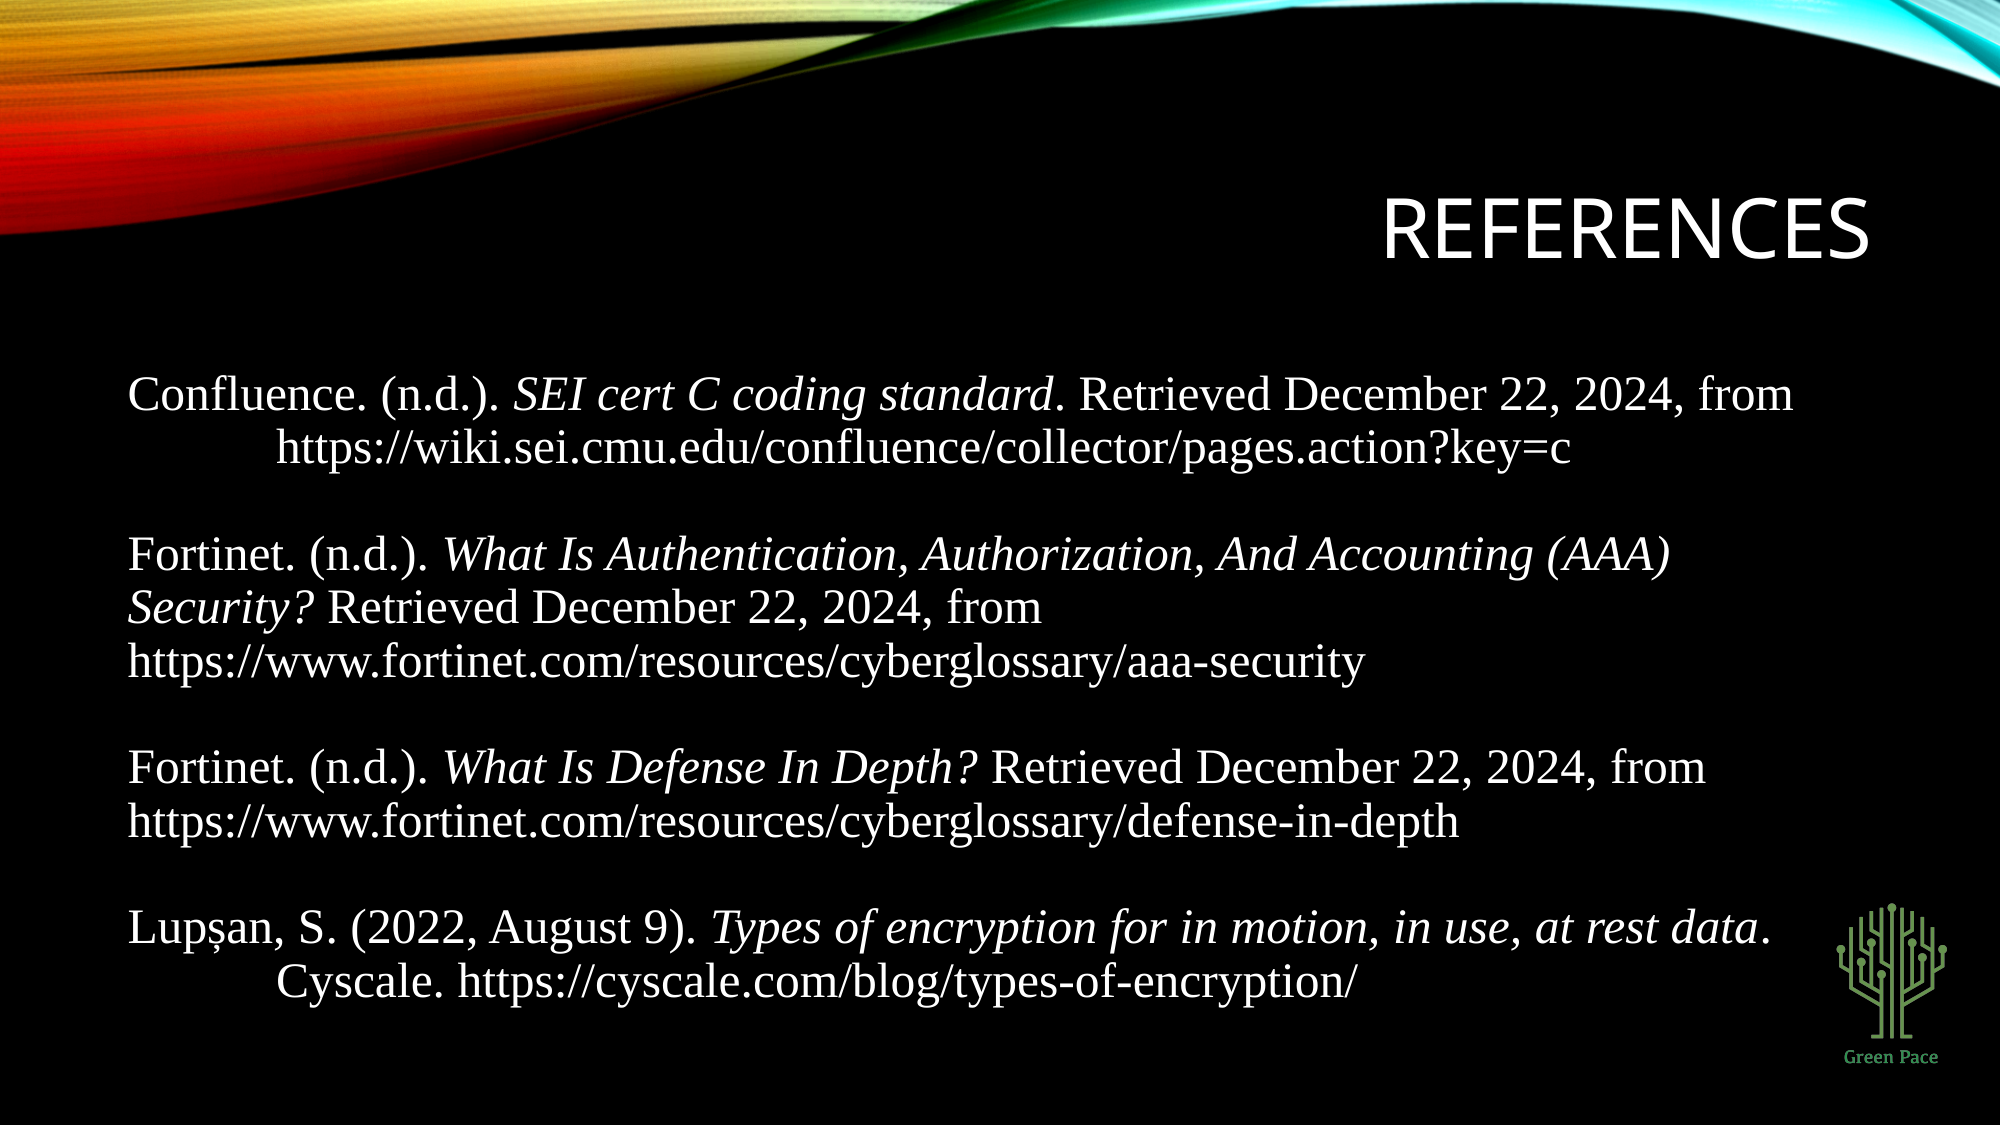

# REFERENCES
Confluence. (n.d.). SEI cert C coding standard. Retrieved December 22, 2024, from 	https://wiki.sei.cmu.edu/confluence/collector/pages.action?key=c
Fortinet. (n.d.). What Is Authentication, Authorization, And Accounting (AAA) 		Security? Retrieved December 22, 2024, from 					https://www.fortinet.com/resources/cyberglossary/aaa-security
Fortinet. (n.d.). What Is Defense In Depth? Retrieved December 22, 2024, from 		https://www.fortinet.com/resources/cyberglossary/defense-in-depth
Lupșan, S. (2022, August 9). Types of encryption for in motion, in use, at rest data. 	Cyscale. https://cyscale.com/blog/types-of-encryption/